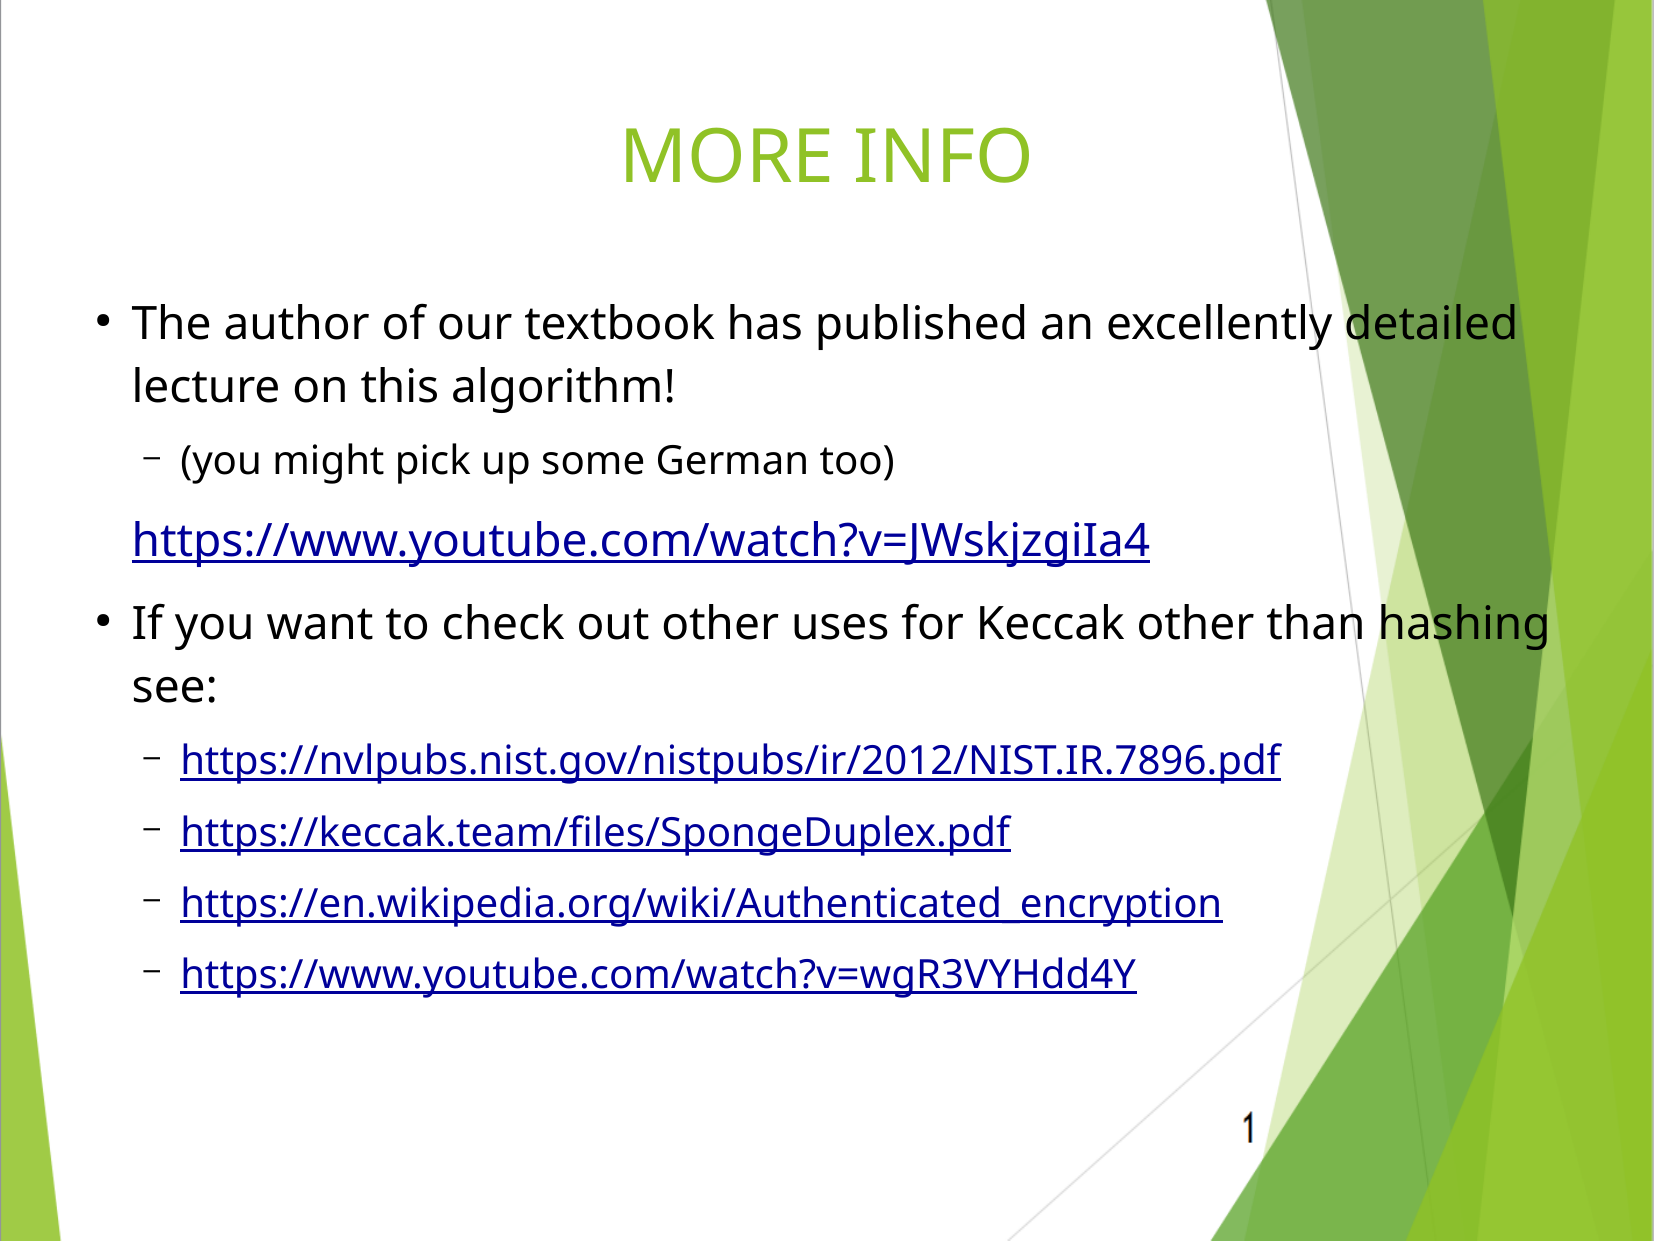

# MORE INFO
The author of our textbook has published an excellently detailed lecture on this algorithm!
(you might pick up some German too)
https://www.youtube.com/watch?v=JWskjzgiIa4
If you want to check out other uses for Keccak other than hashing see:
https://nvlpubs.nist.gov/nistpubs/ir/2012/NIST.IR.7896.pdf
https://keccak.team/files/SpongeDuplex.pdf
https://en.wikipedia.org/wiki/Authenticated_encryption
https://www.youtube.com/watch?v=wgR3VYHdd4Y